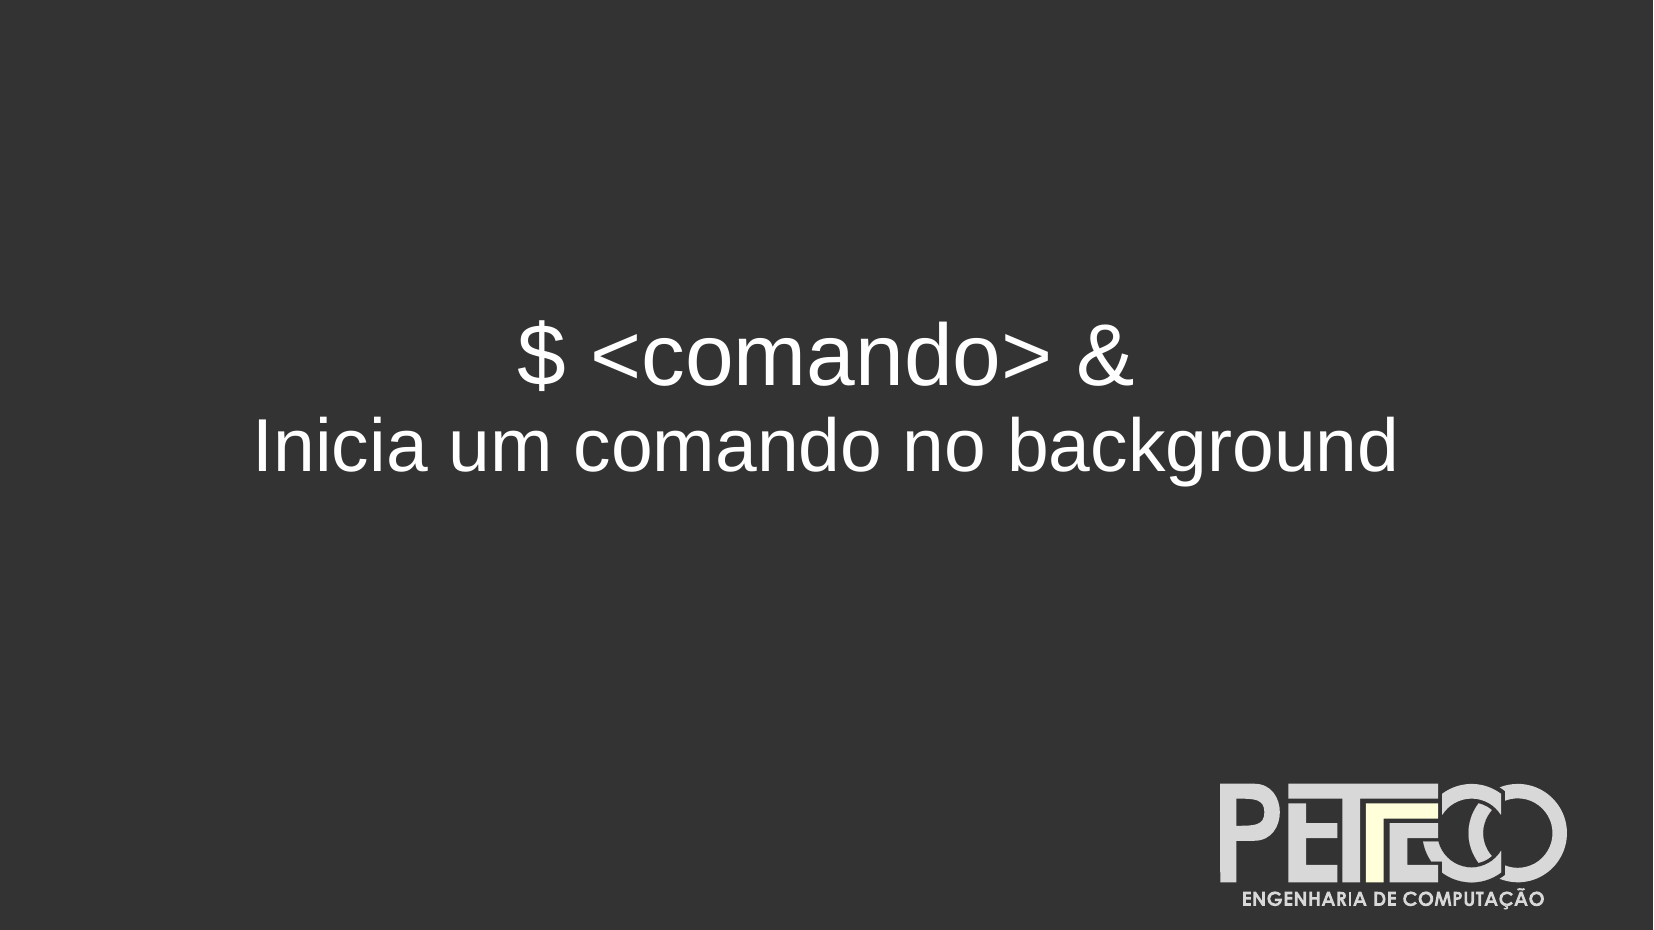

# $ <comando> &
Inicia um comando no background